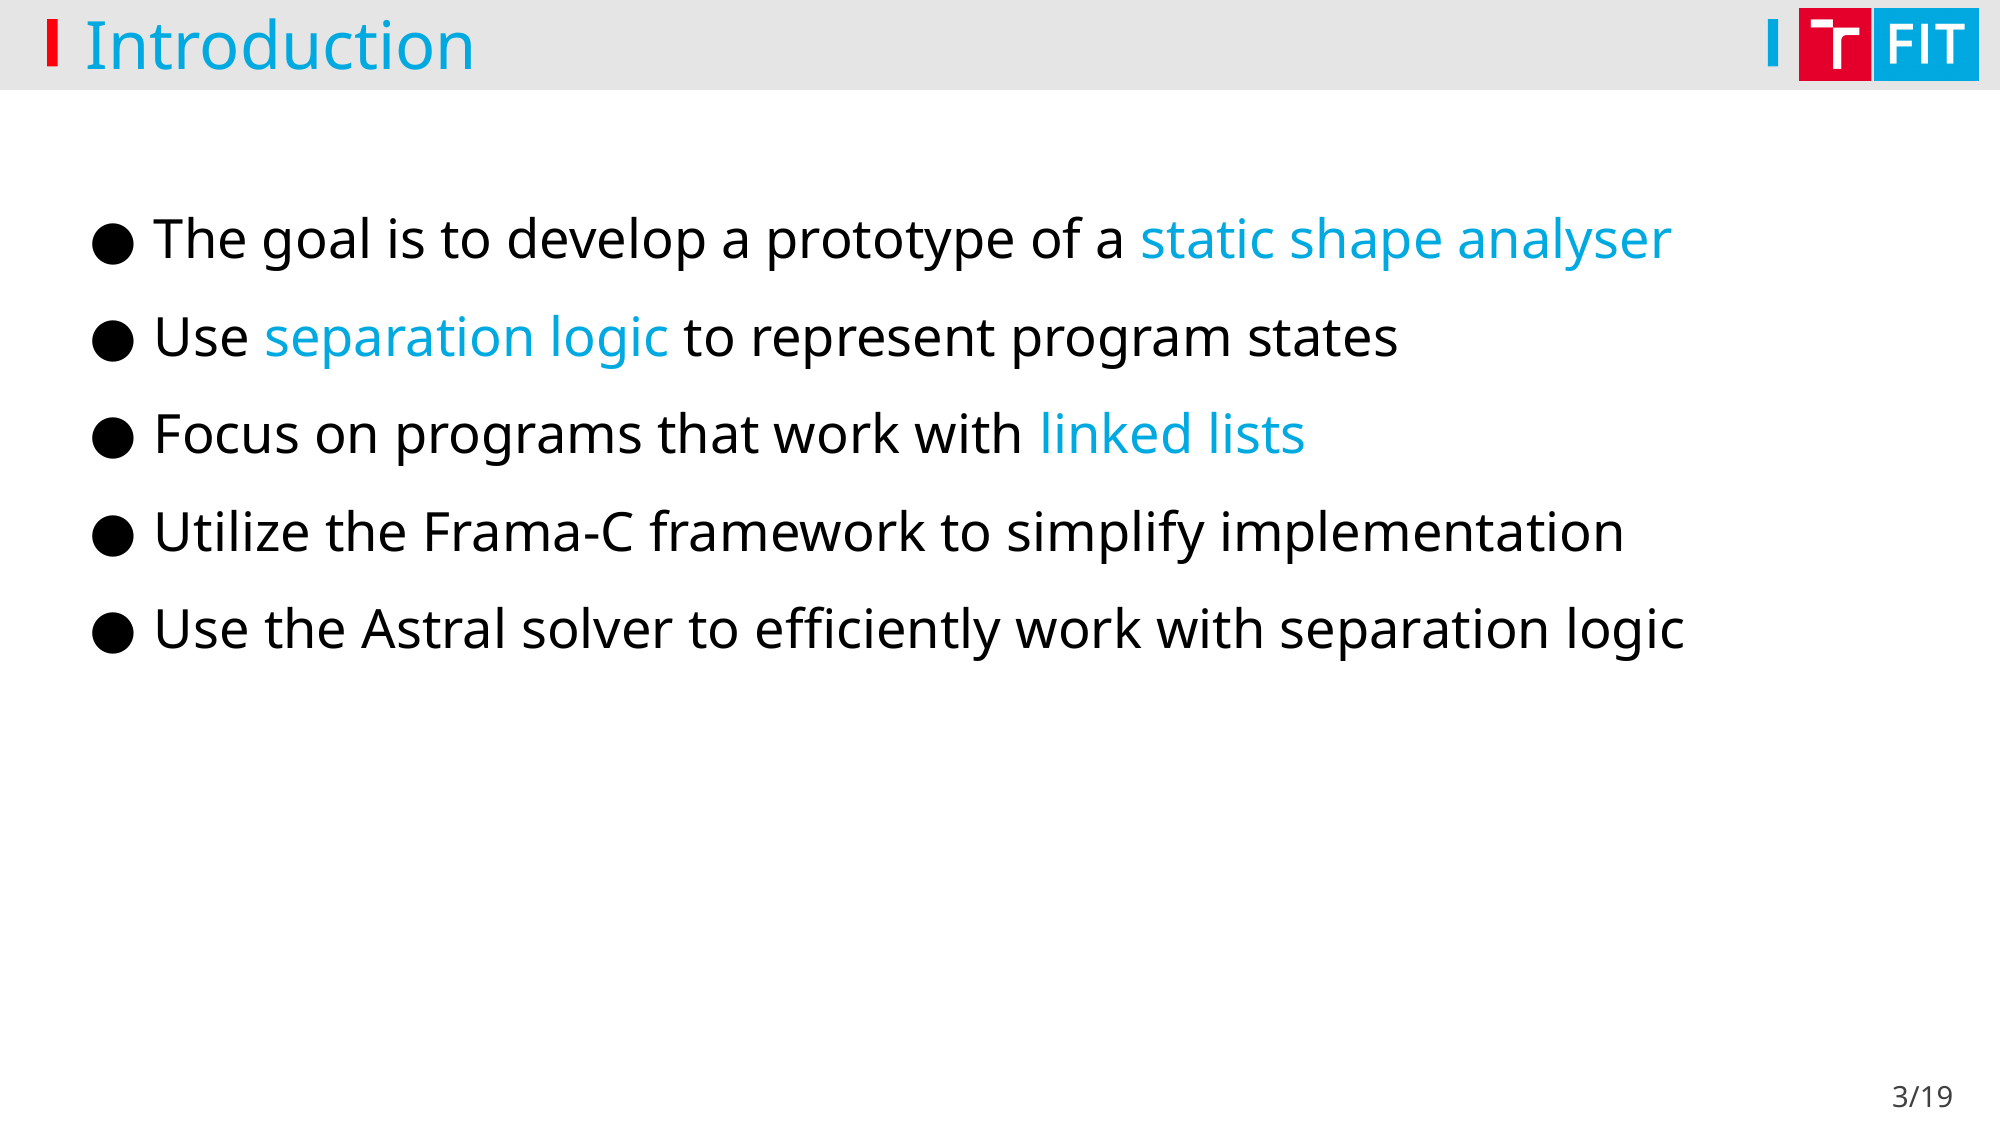

# Introduction
The goal is to develop a prototype of a static shape analyser
Use separation logic to represent program states
Focus on programs that work with linked lists
Utilize the Frama-C framework to simplify implementation
Use the Astral solver to efficiently work with separation logic